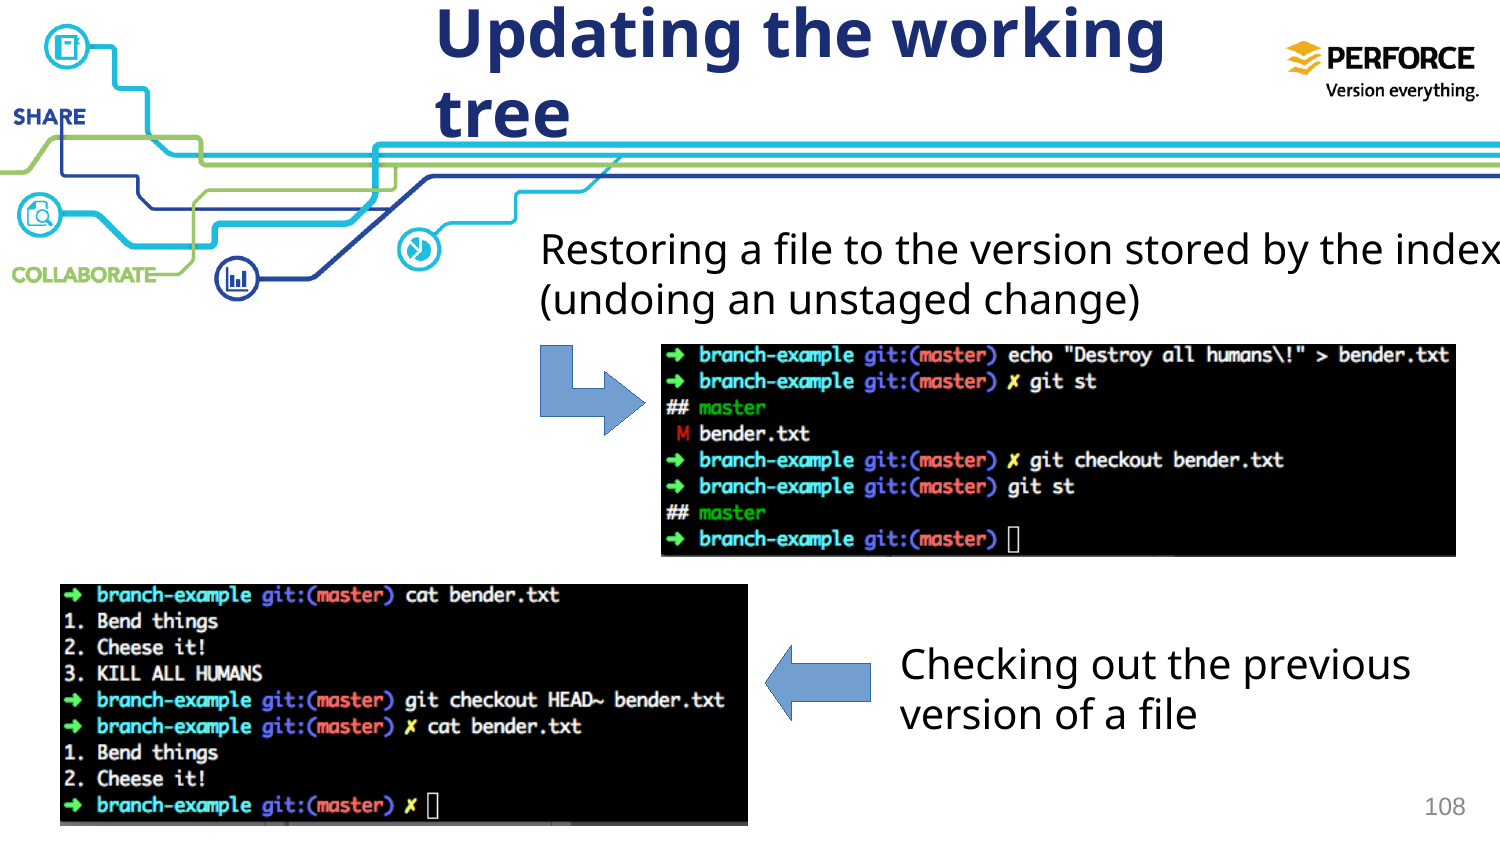

# Updating the working tree
Restoring a file to the version stored by the index
(undoing an unstaged change)
Checking out the previous version of a file